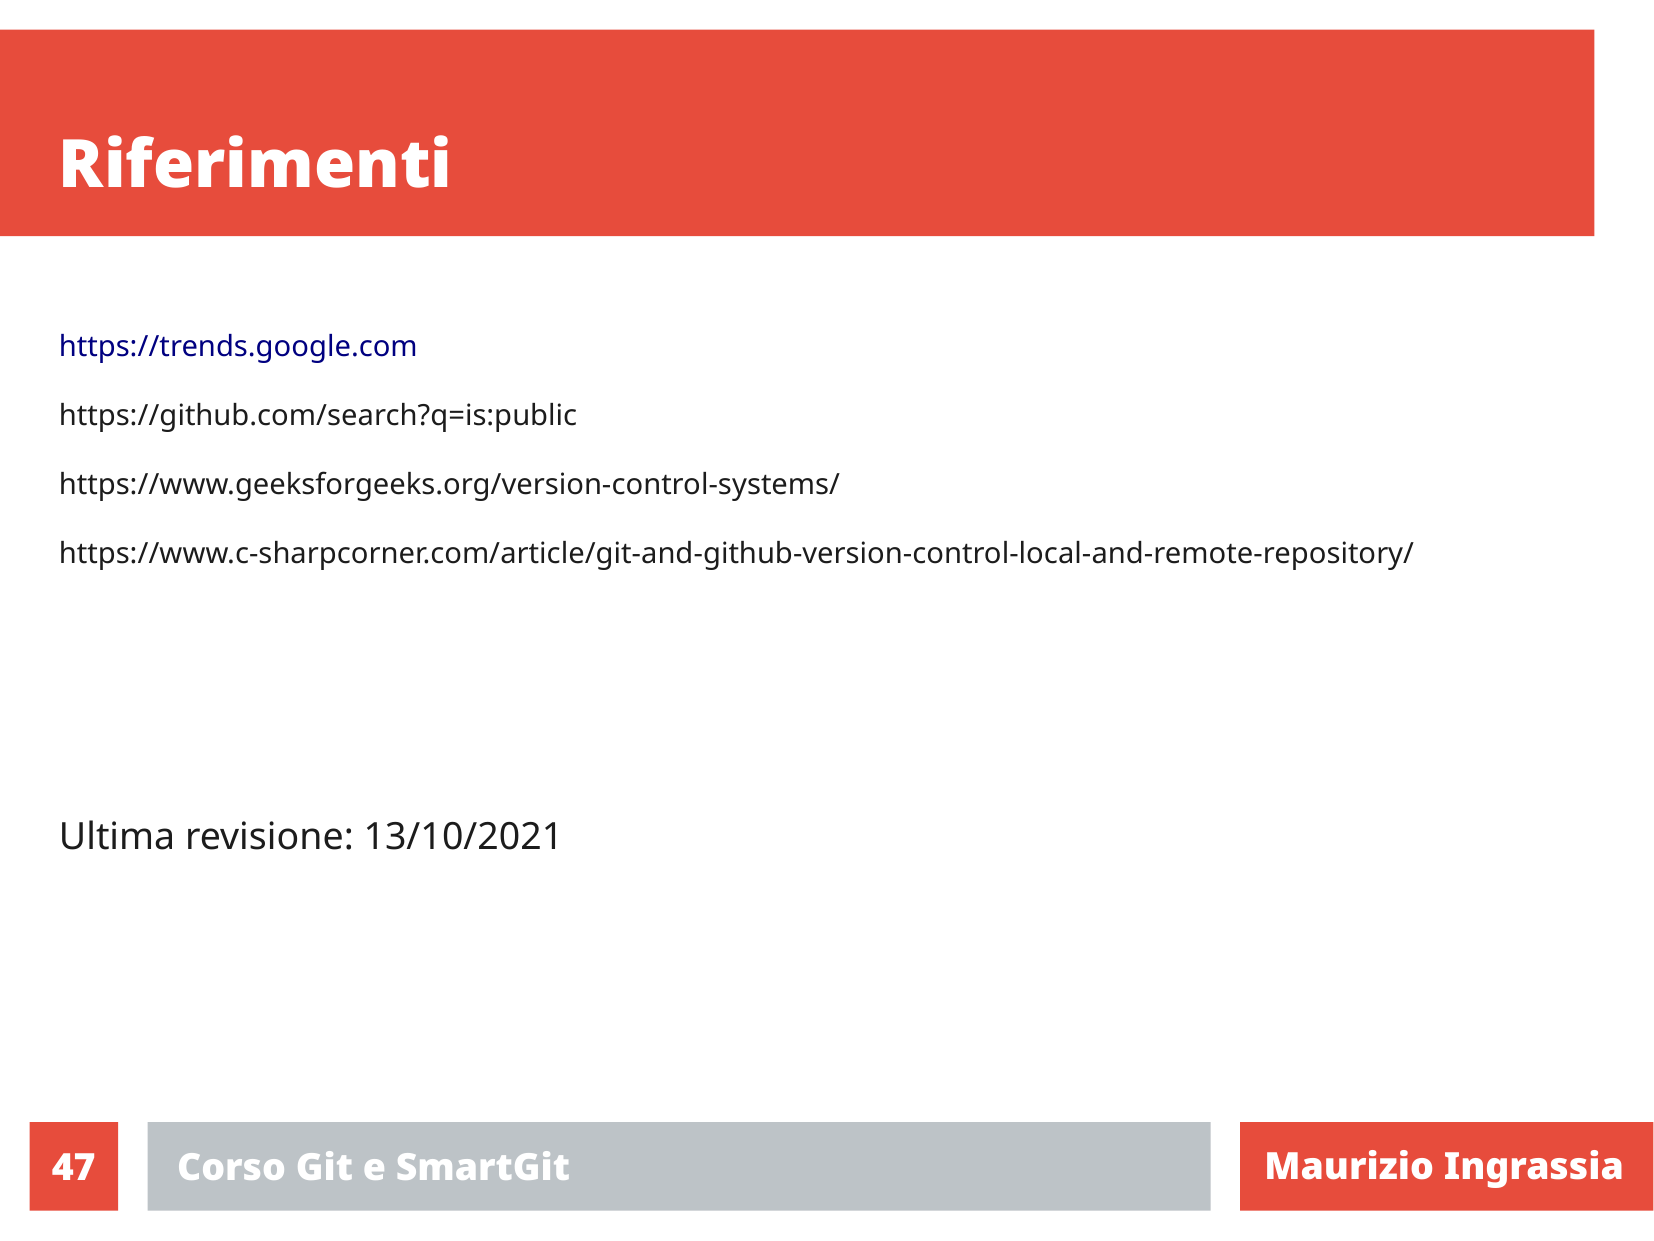

# Riferimenti
https://trends.google.com
https://github.com/search?q=is:public
https://www.geeksforgeeks.org/version-control-systems/
https://www.c-sharpcorner.com/article/git-and-github-version-control-local-and-remote-repository/
Ultima revisione: 13/10/2021
47
Corso Git e SmartGit
Maurizio Ingrassia